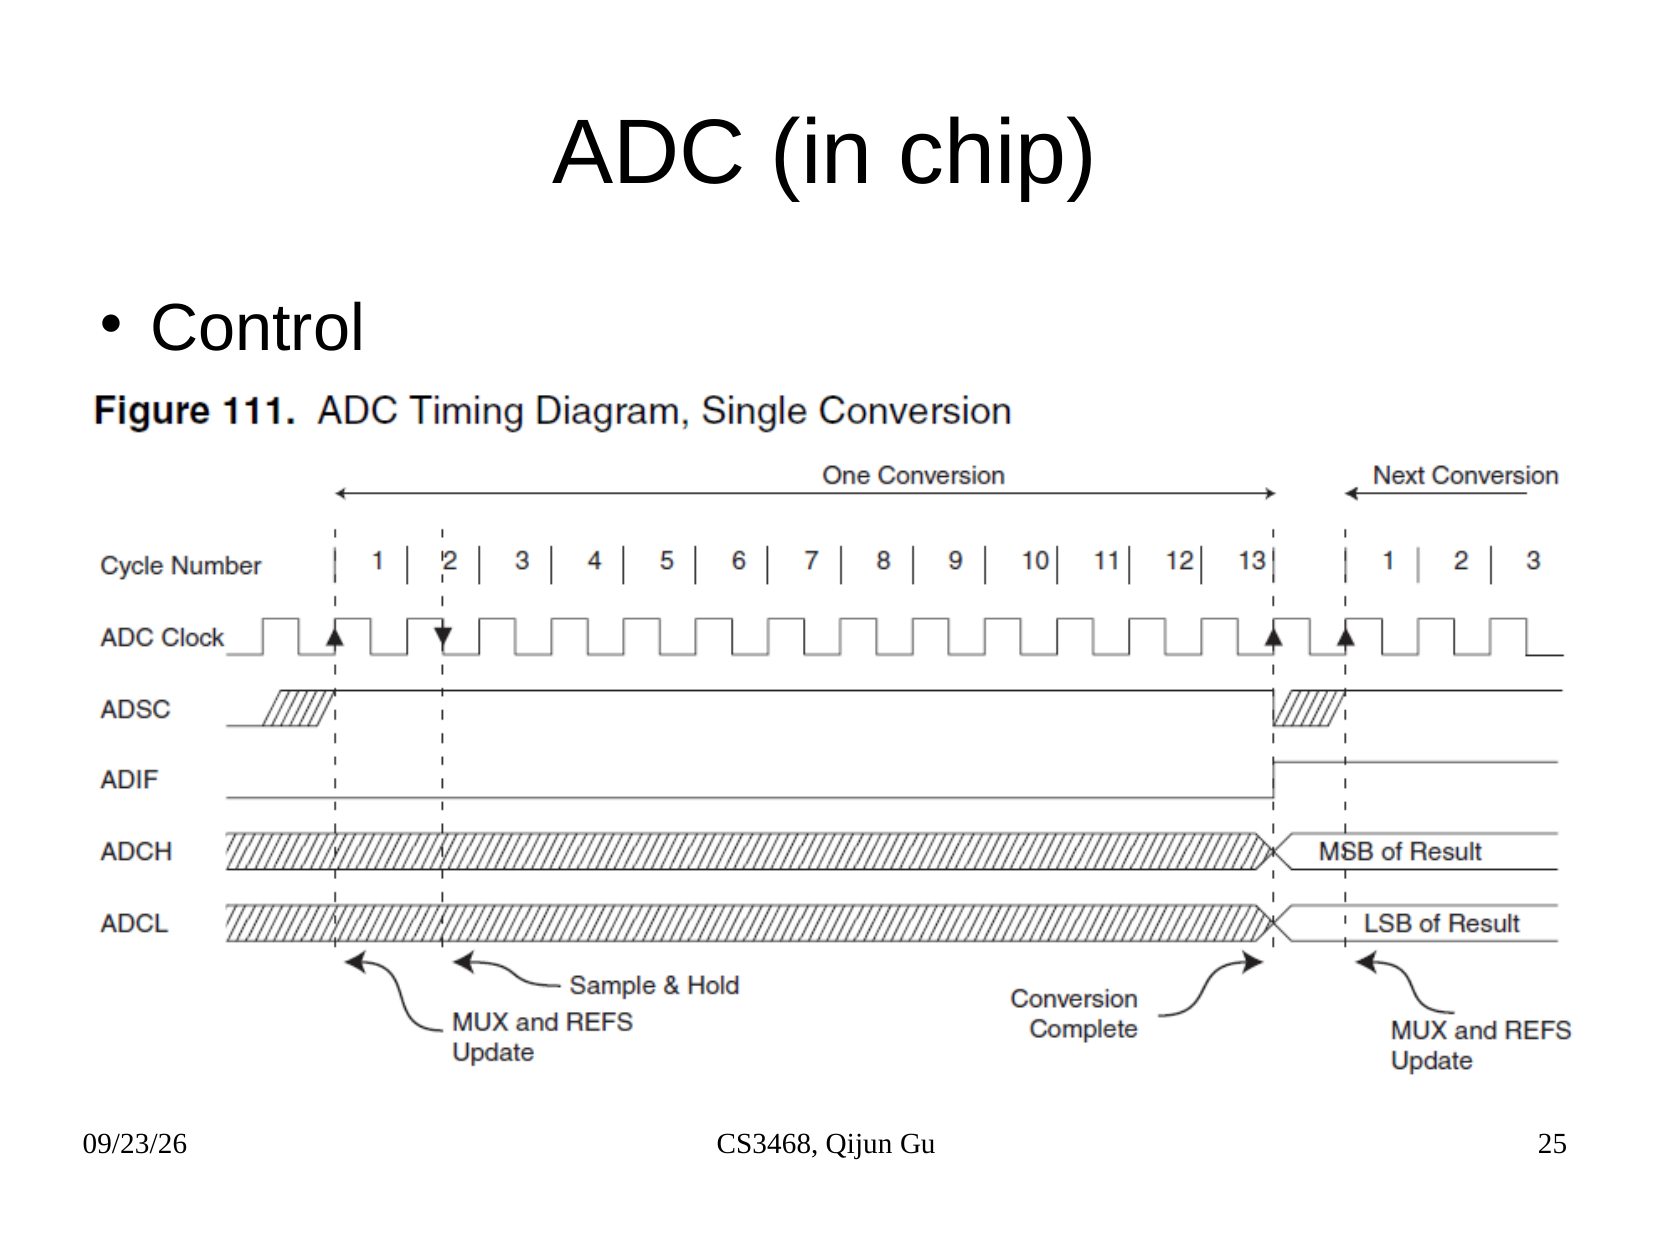

# ADC (in chip)
Control
CS3468, Qijun Gu
25